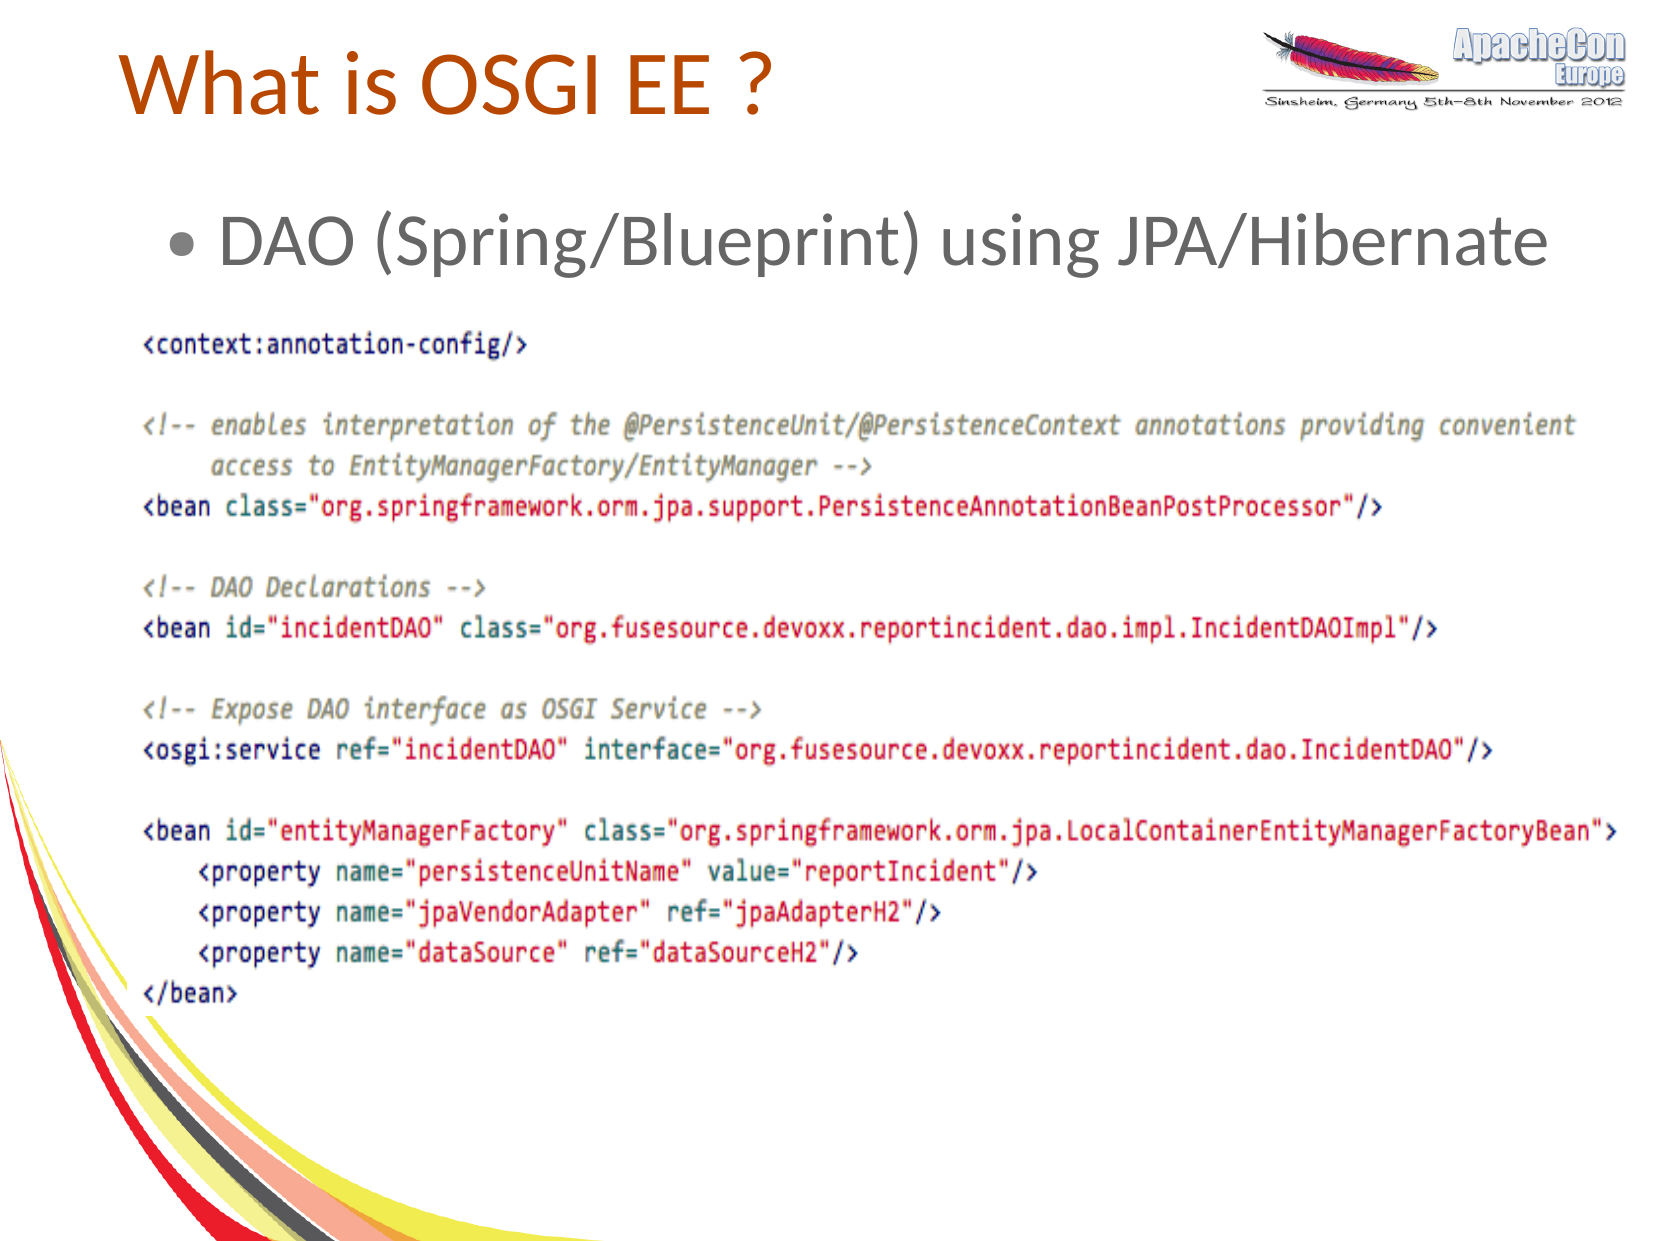

# What is OSGI EE ?
DAO (Spring/Blueprint) using JPA/Hibernate